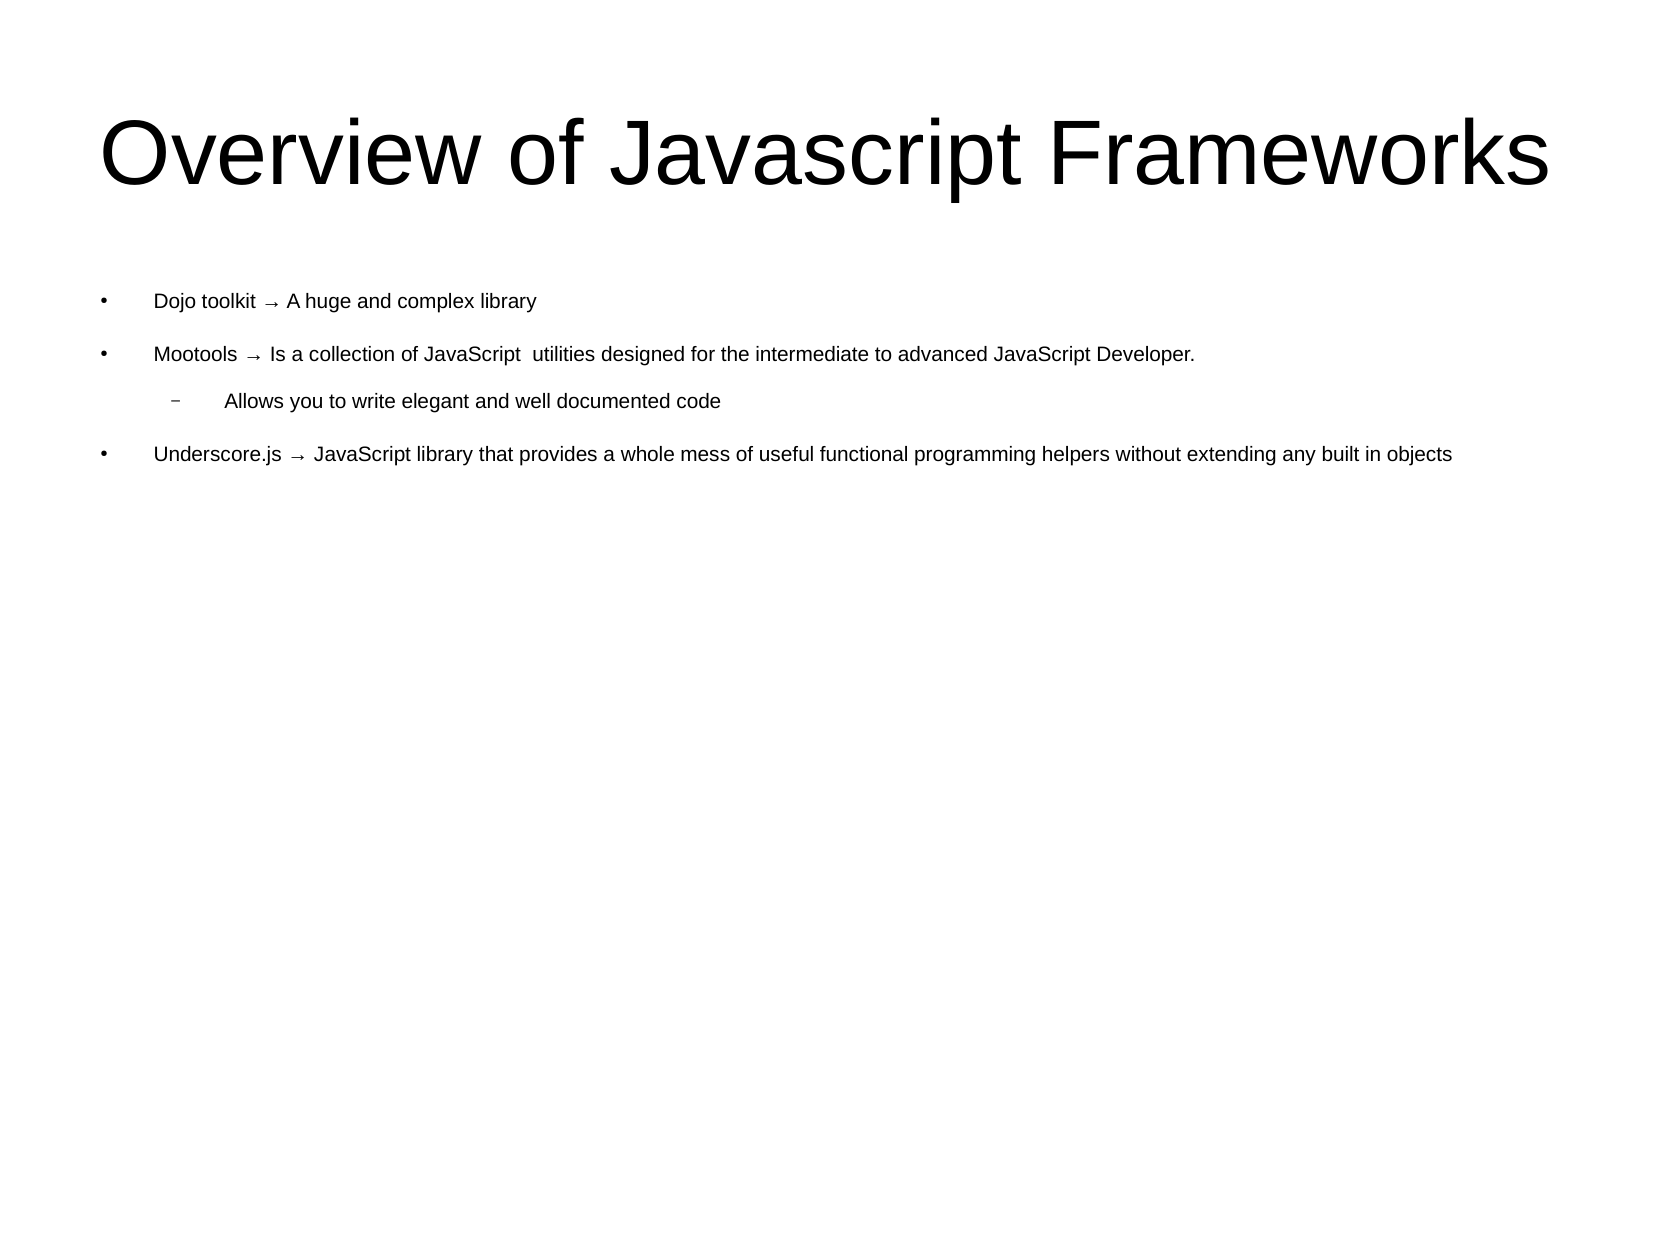

# Overview of Javascript Frameworks
Dojo toolkit → A huge and complex library
Mootools → Is a collection of JavaScript utilities designed for the intermediate to advanced JavaScript Developer.
Allows you to write elegant and well documented code
Underscore.js → JavaScript library that provides a whole mess of useful functional programming helpers without extending any built in objects